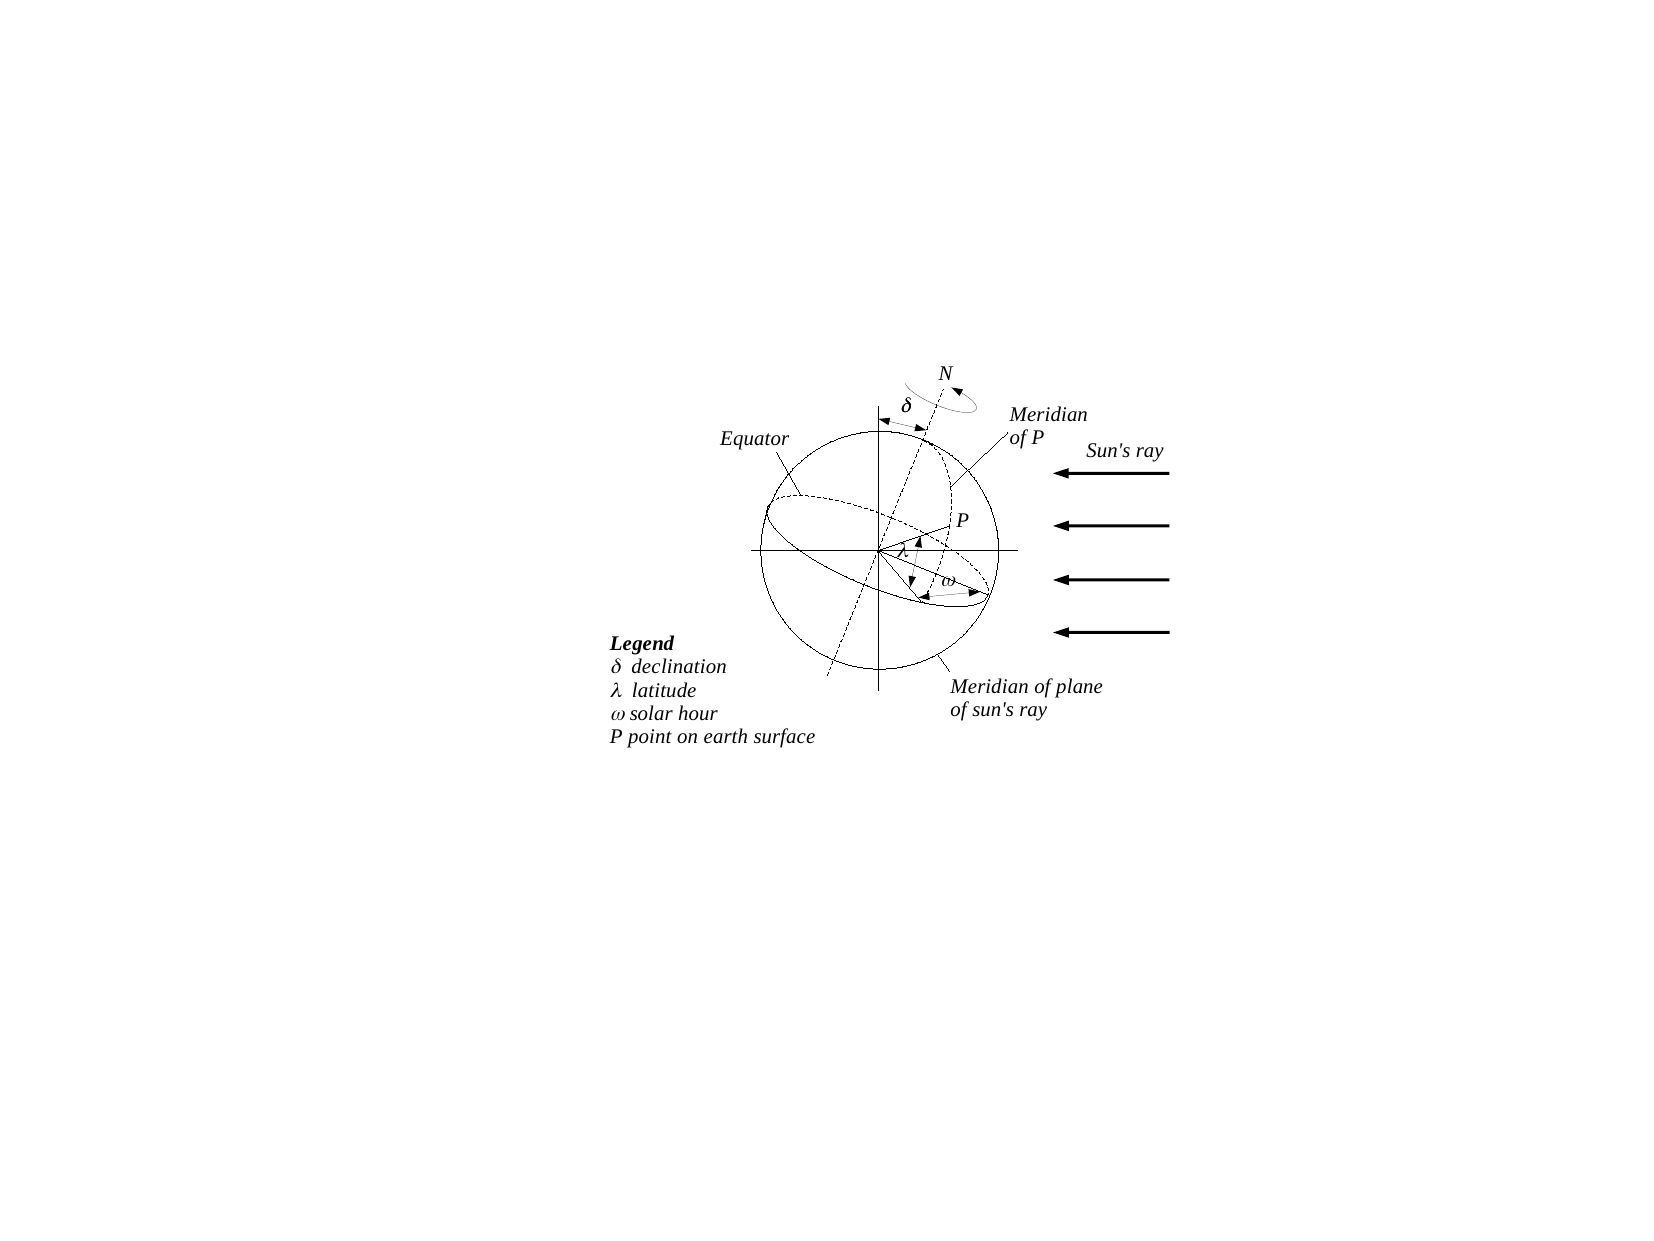

N


Meridian
of P
Equator
Sun's ray
P


Legend
 declination
latitude
 solar hour
P point on earth surface
Meridian of plane
of sun's ray